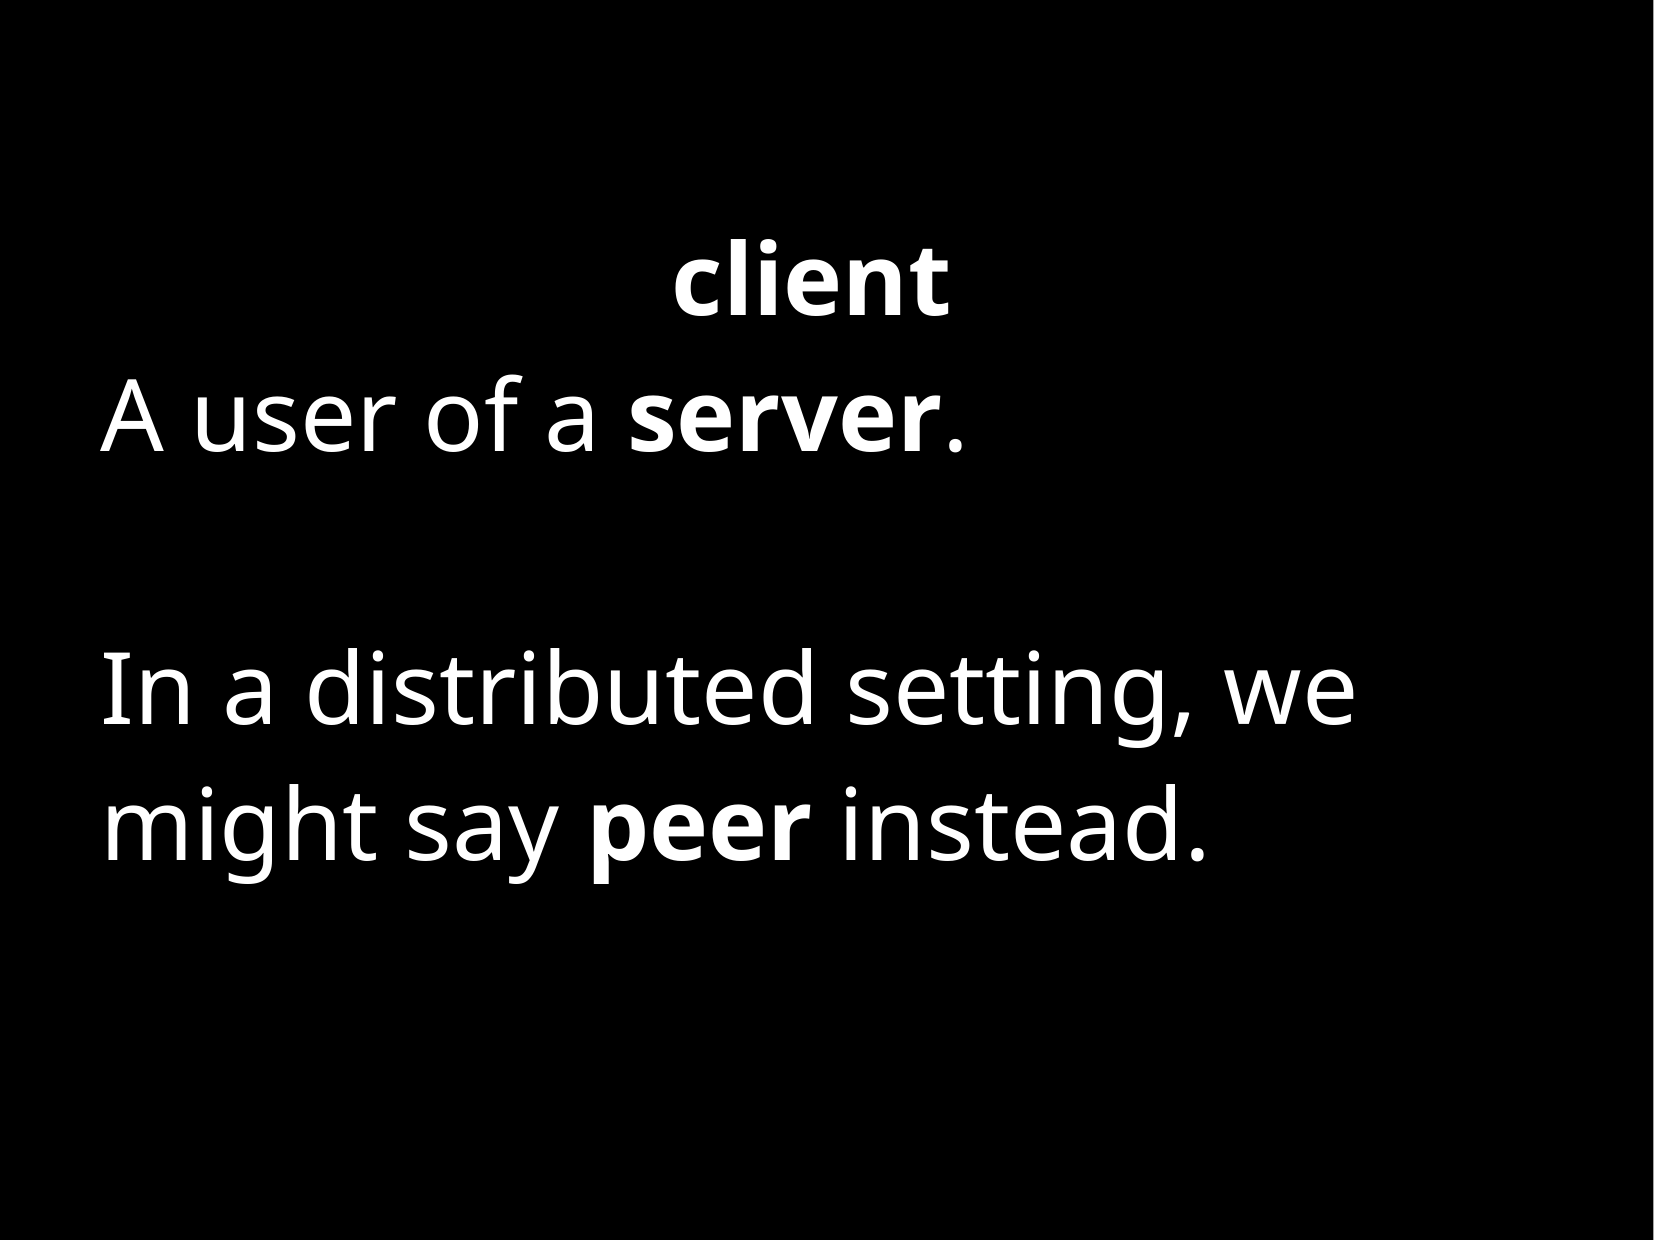

# client
A user of a server.
In a distributed setting, we might say peer instead.